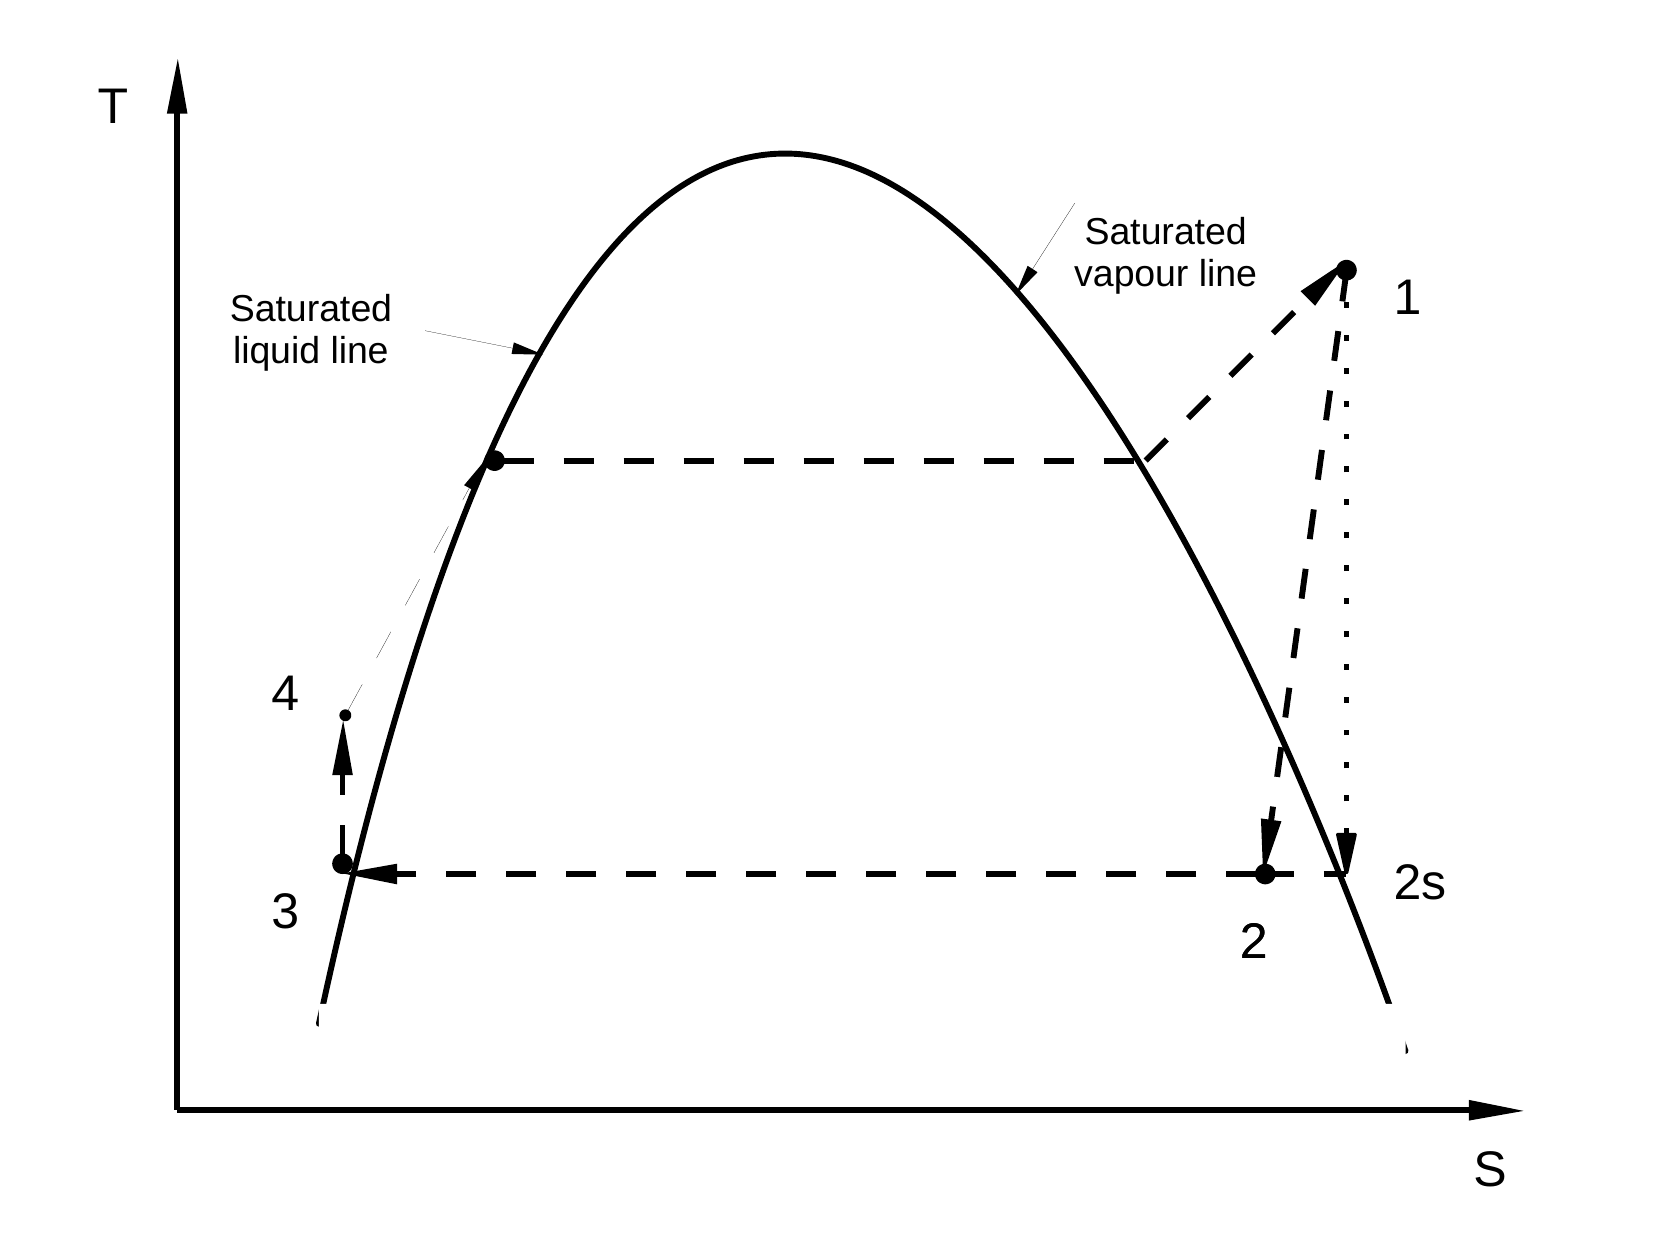

T
Saturated vapour line
1
Saturated liquid line
4
2s
3
2
2
S